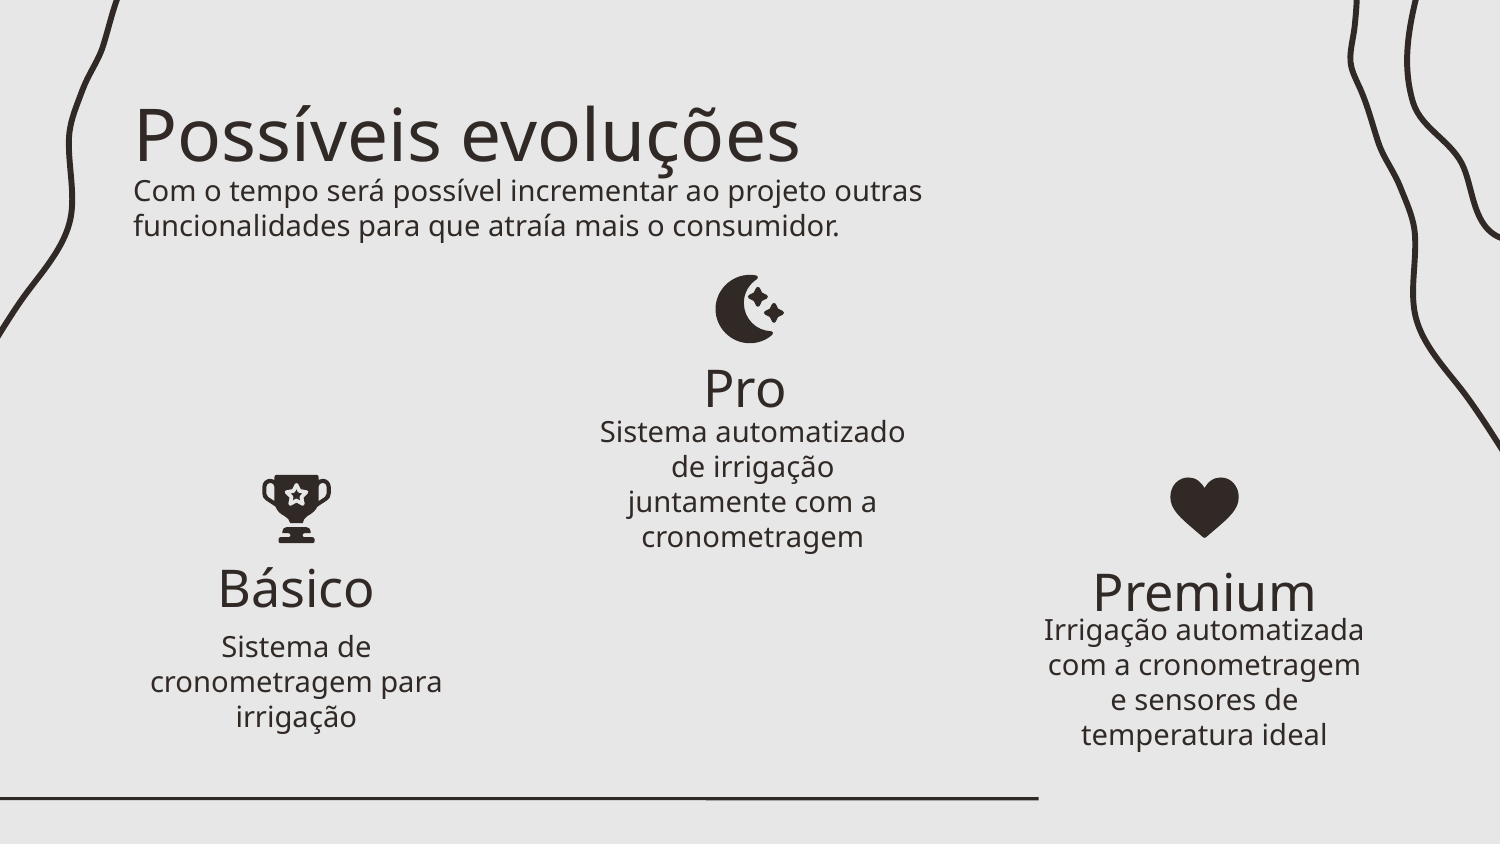

# Possíveis evoluções
Com o tempo será possível incrementar ao projeto outras funcionalidades para que atraía mais o consumidor.
Pro
Sistema automatizado de irrigação juntamente com a cronometragem
Básico
Premium
Sistema de cronometragem para irrigação
Irrigação automatizada com a cronometragem e sensores de temperatura ideal